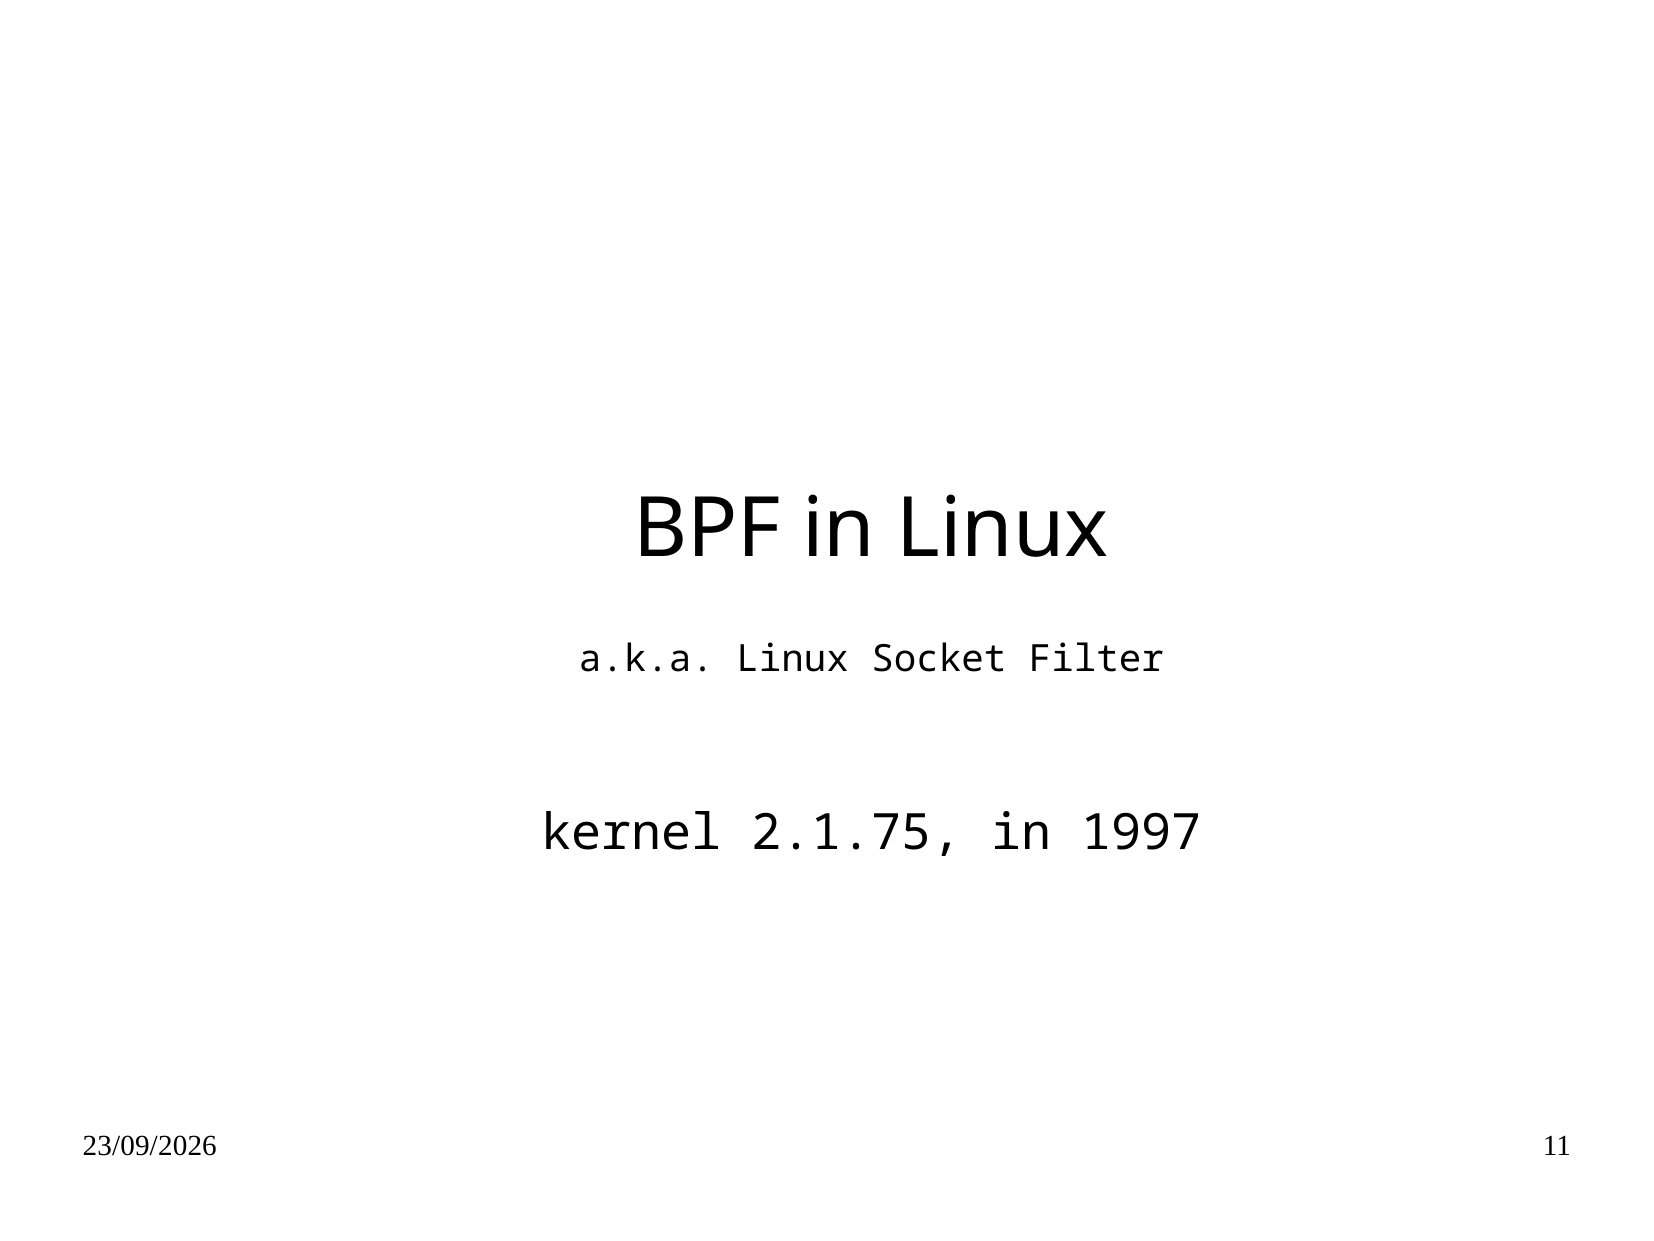

# BPF in Linux
a.k.a. Linux Socket Filter
kernel 2.1.75, in 1997
11